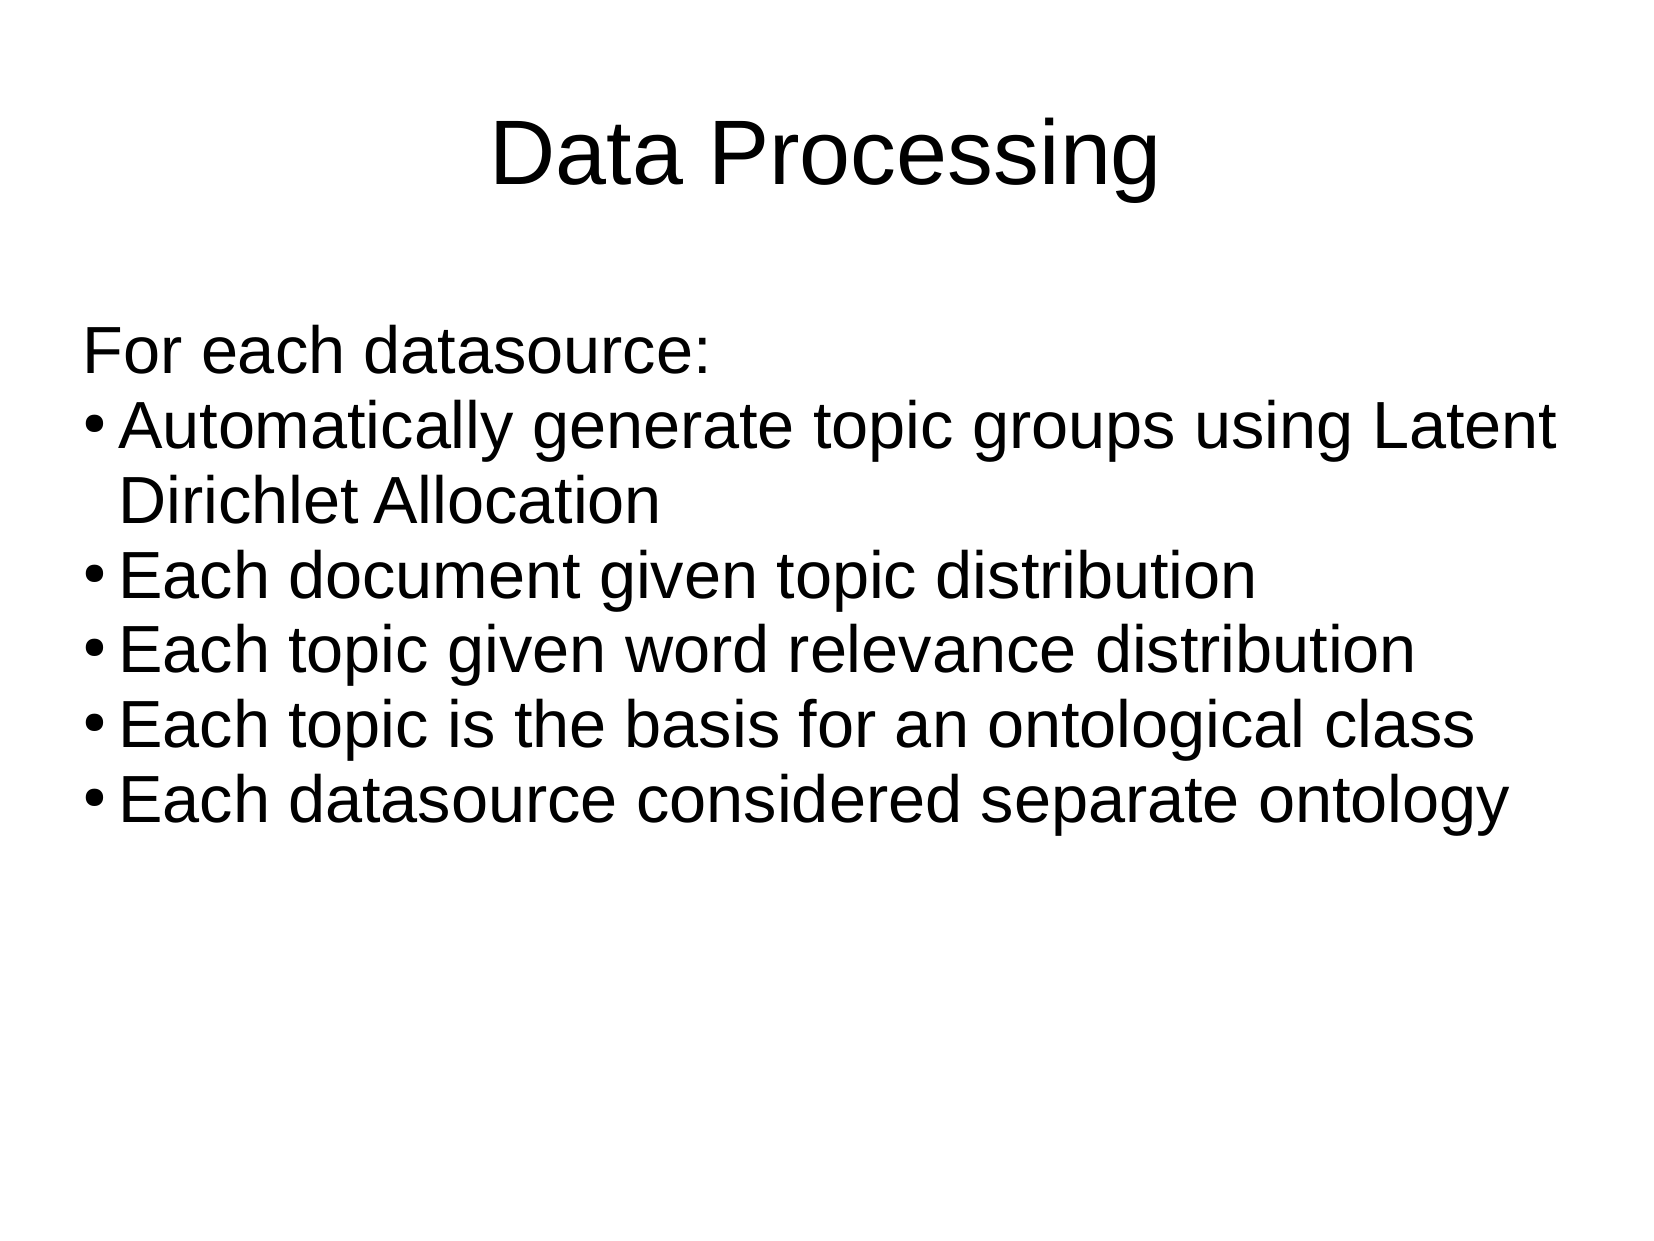

# Data Processing
For each datasource:
Automatically generate topic groups using Latent Dirichlet Allocation
Each document given topic distribution
Each topic given word relevance distribution
Each topic is the basis for an ontological class
Each datasource considered separate ontology